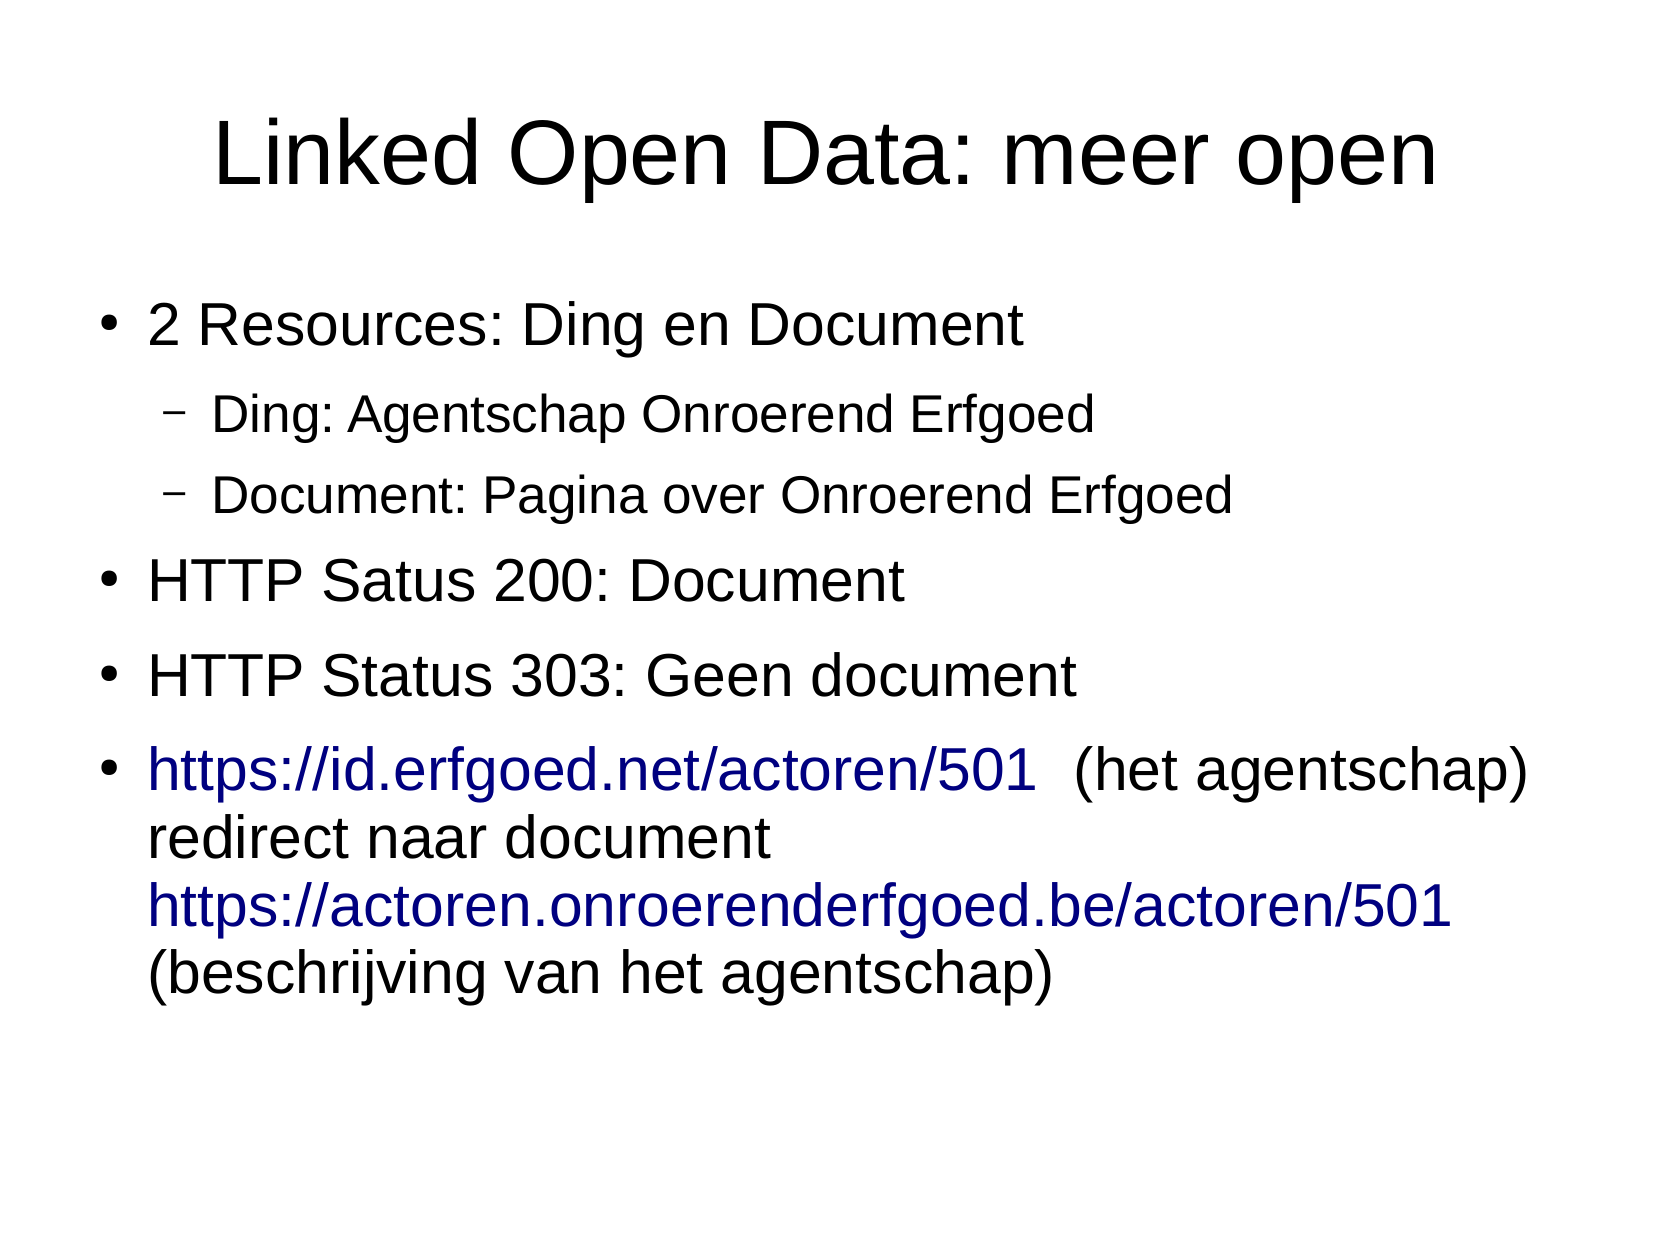

# Linked Open Data: meer open
2 Resources: Ding en Document
Ding: Agentschap Onroerend Erfgoed
Document: Pagina over Onroerend Erfgoed
HTTP Satus 200: Document
HTTP Status 303: Geen document
https://id.erfgoed.net/actoren/501 (het agentschap) redirect naar document https://actoren.onroerenderfgoed.be/actoren/501 (beschrijving van het agentschap)